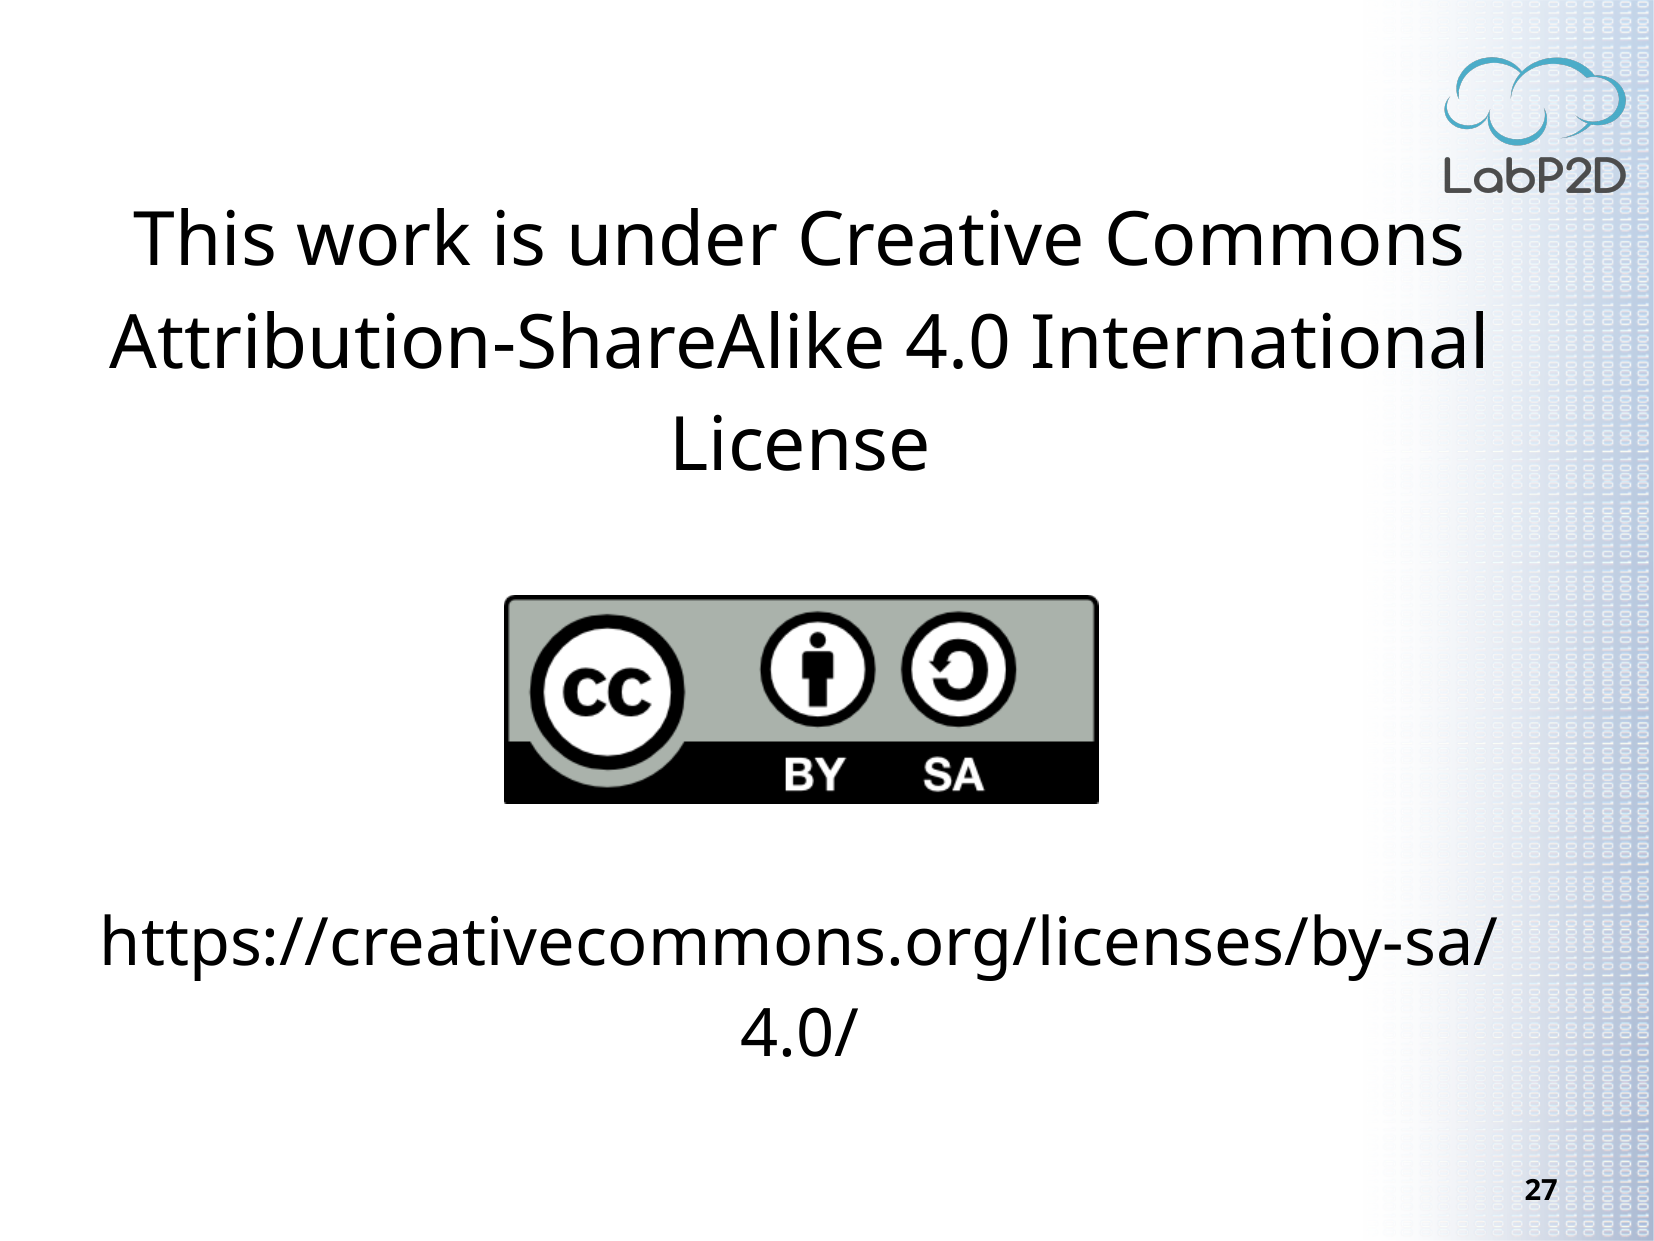

# This work is under Creative Commons Attribution-ShareAlike 4.0 International License
https://creativecommons.org/licenses/by-sa/4.0/
27